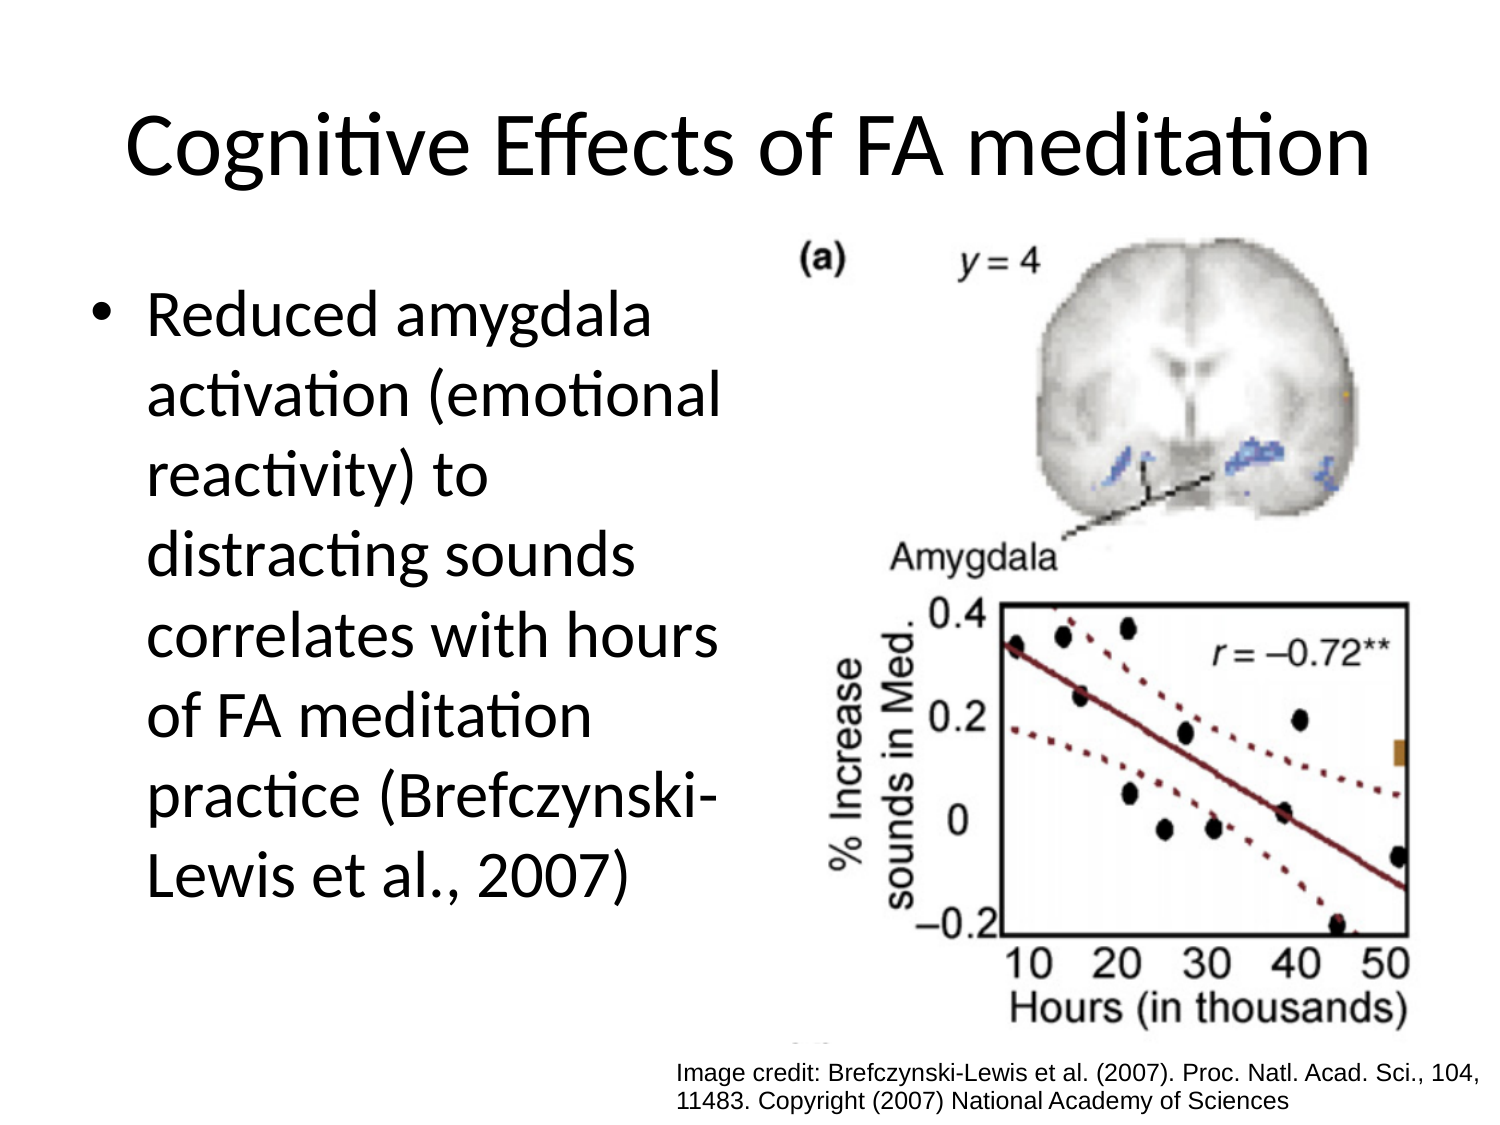

# Cognitive Effects of FA meditation
Reduced amygdala activation (emotional reactivity) to distracting sounds correlates with hours of FA meditation practice (Brefczynski-Lewis et al., 2007)
Image credit: Brefczynski-Lewis et al. (2007). Proc. Natl. Acad. Sci., 104, 11483. Copyright (2007) National Academy of Sciences